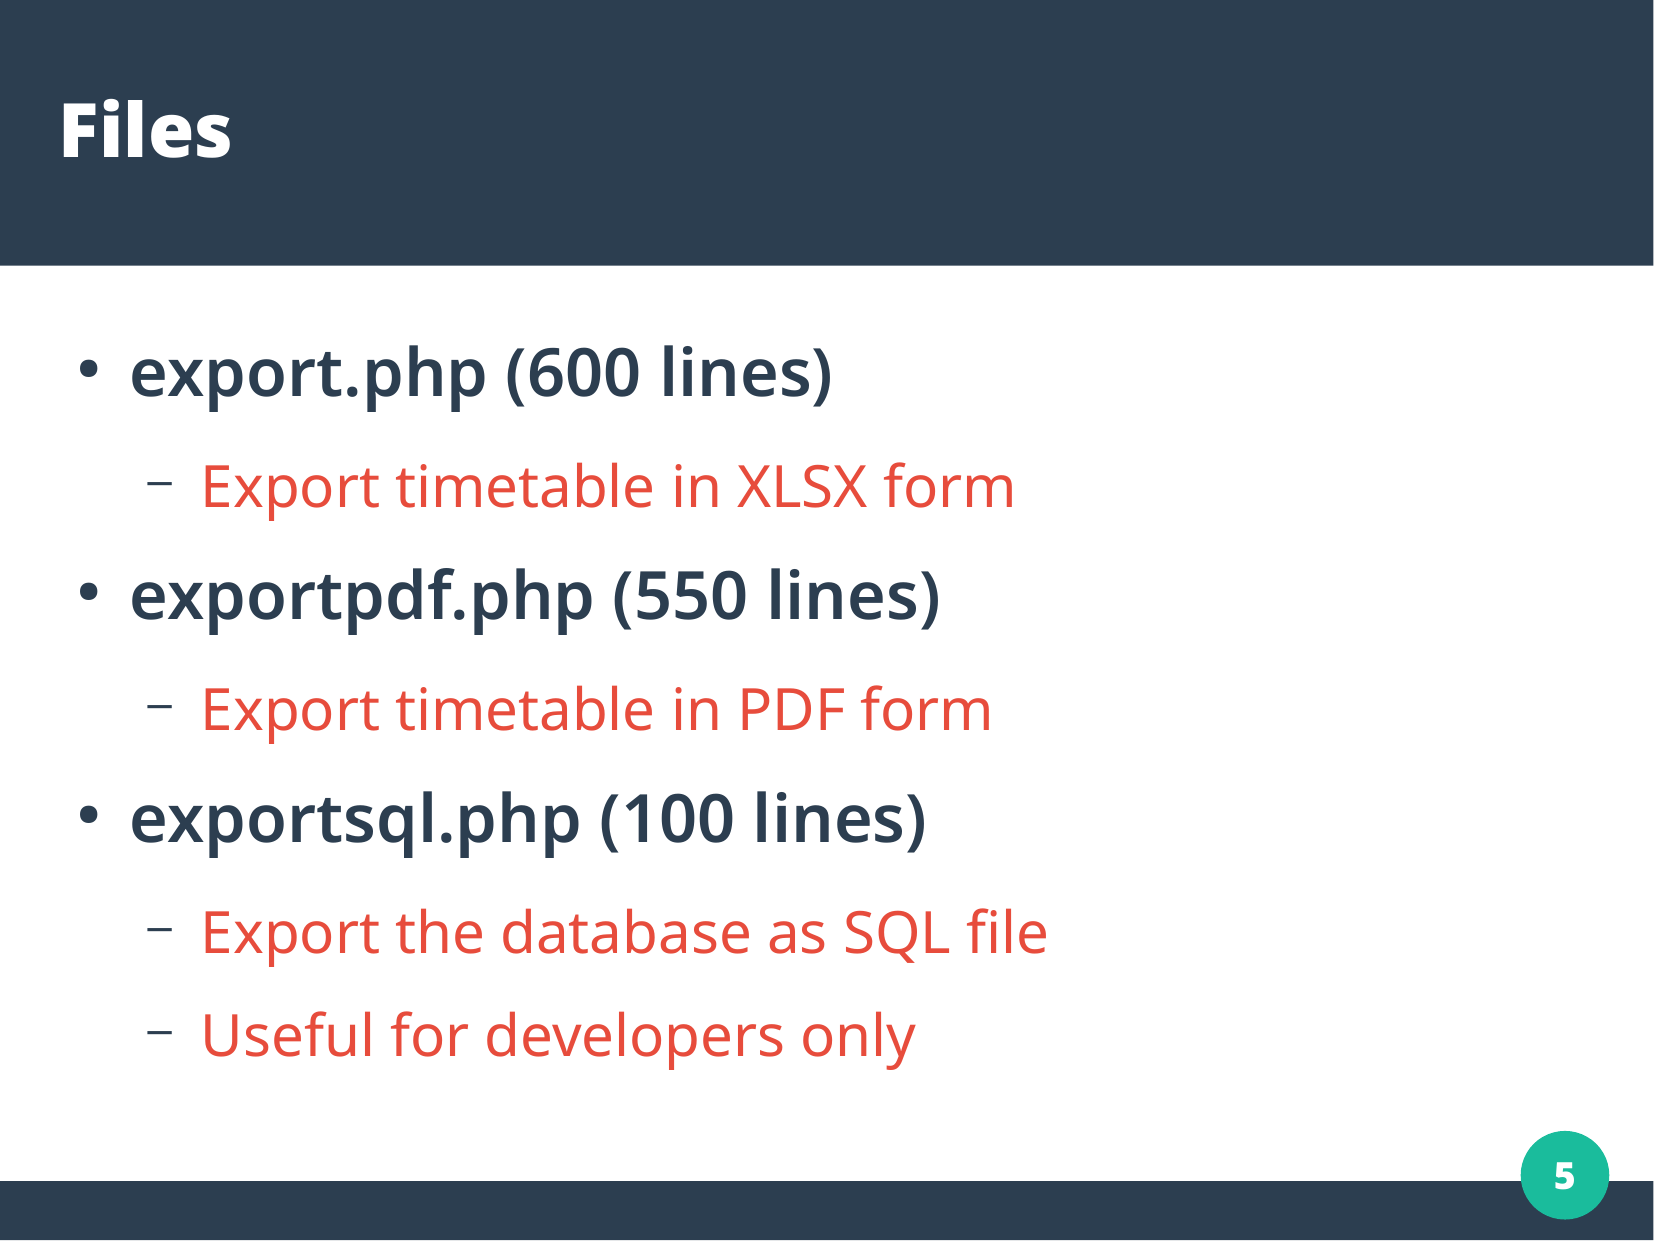

# Files
export.php (600 lines)
Export timetable in XLSX form
exportpdf.php (550 lines)
Export timetable in PDF form
exportsql.php (100 lines)
Export the database as SQL file
Useful for developers only
5